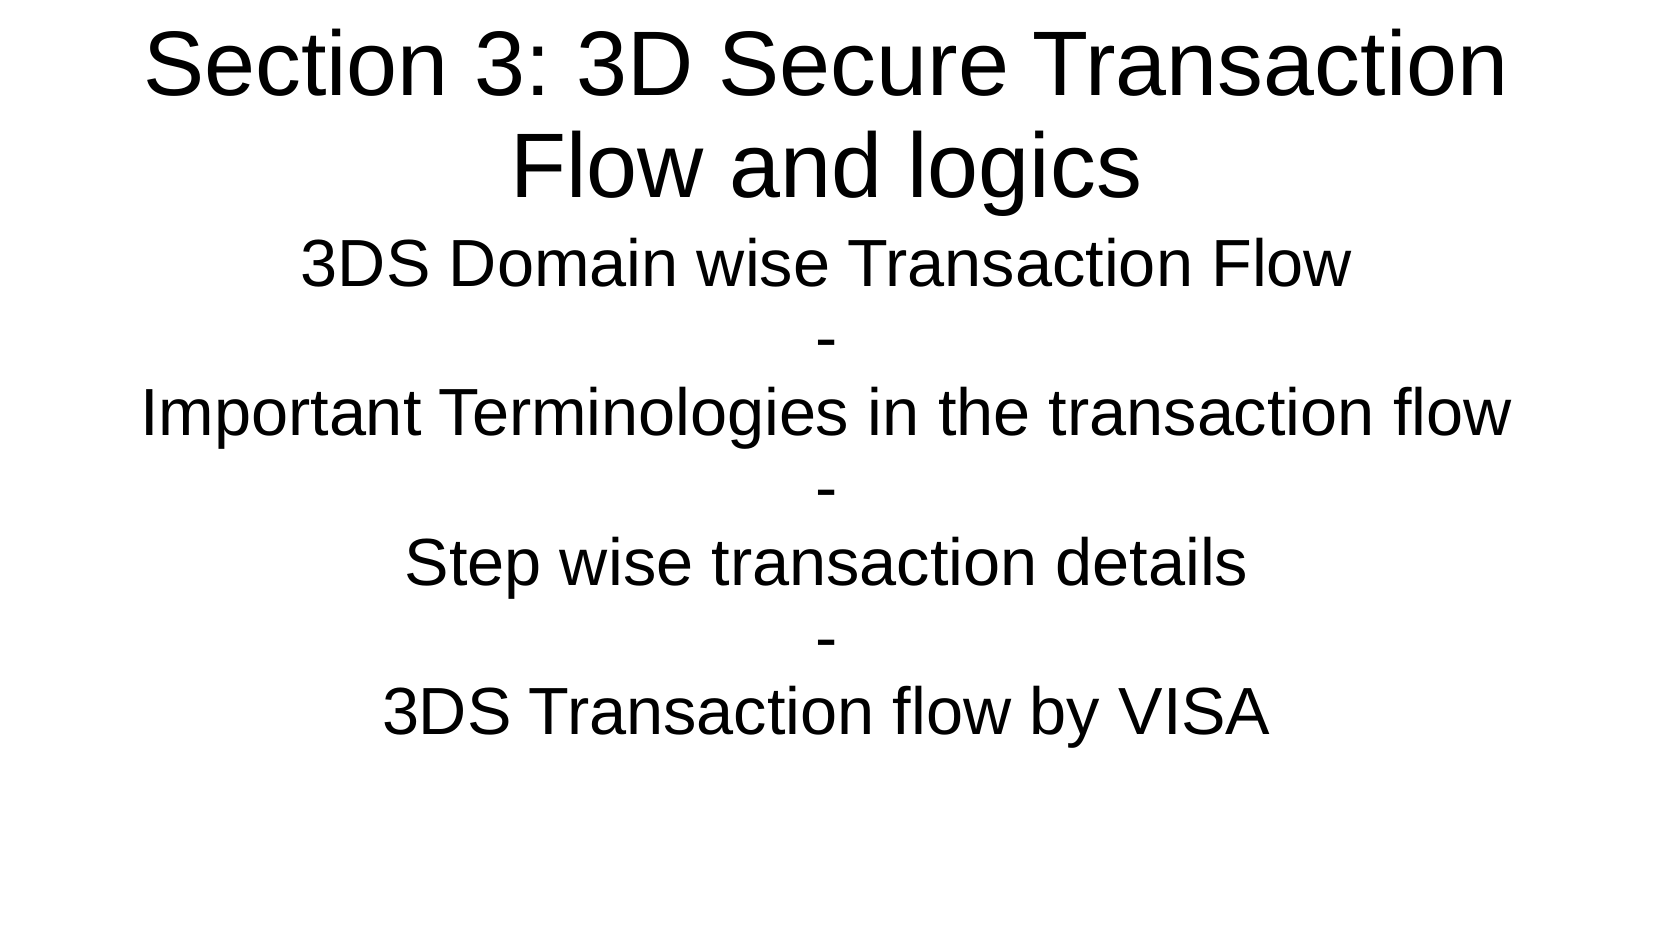

# Section 3: 3D Secure Transaction Flow and logics
3DS Domain wise Transaction Flow
-
Important Terminologies in the transaction flow
-
Step wise transaction details
-
3DS Transaction flow by VISA